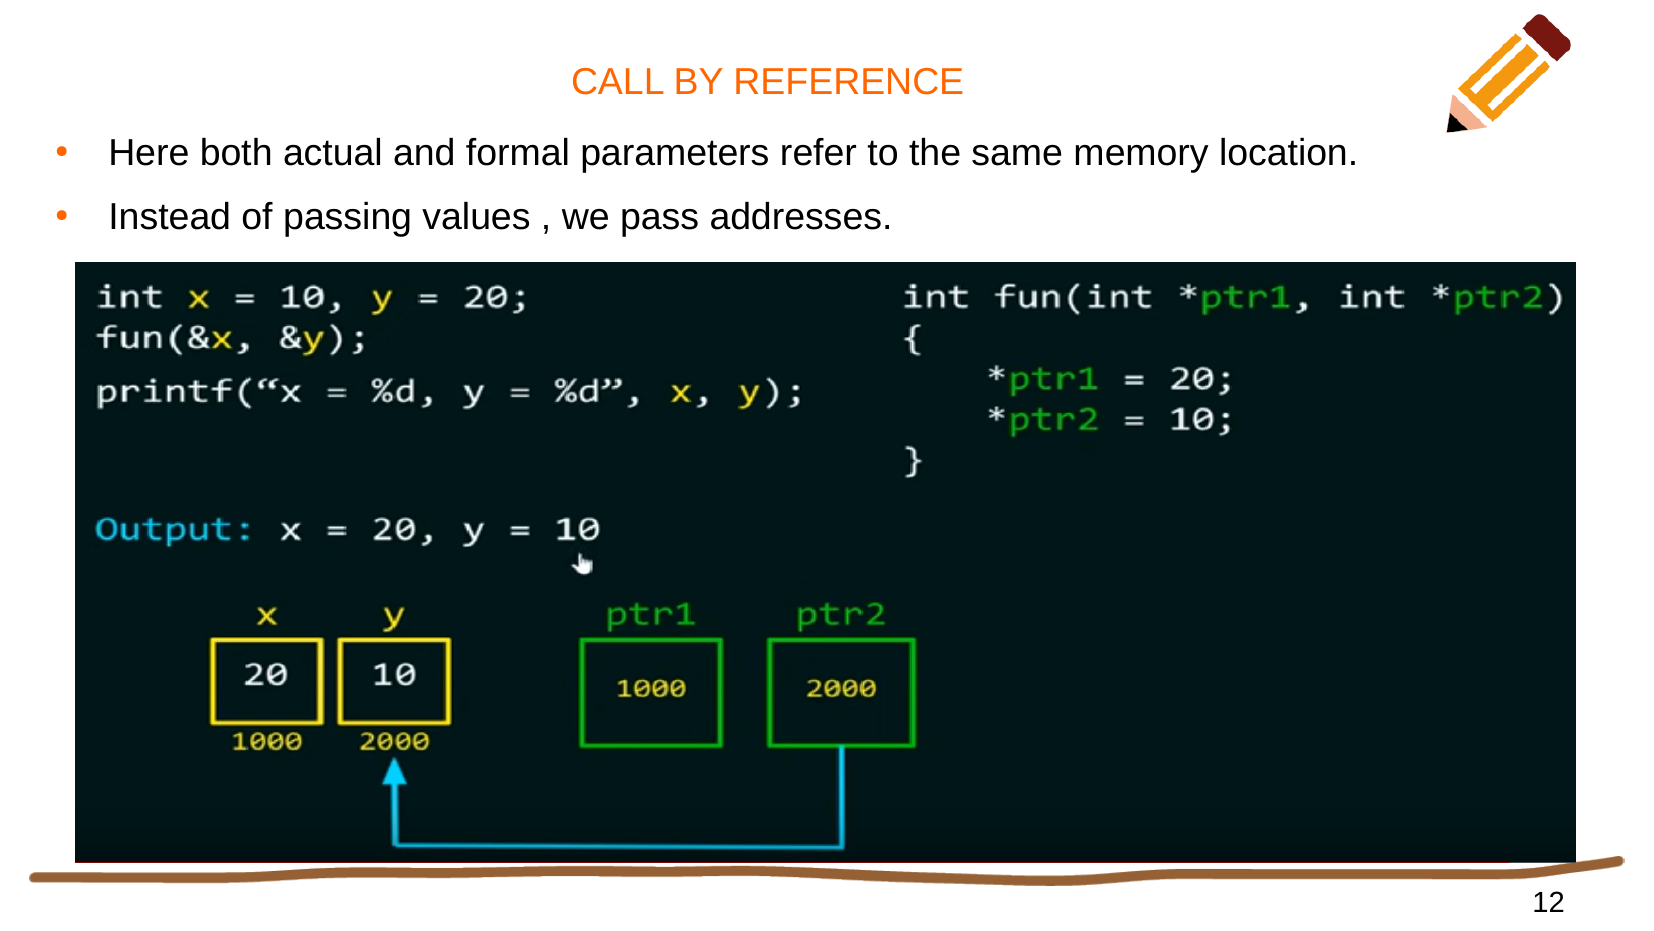

# CALL BY REFERENCE
Here both actual and formal parameters refer to the same memory location.
Instead of passing values , we pass addresses.
12